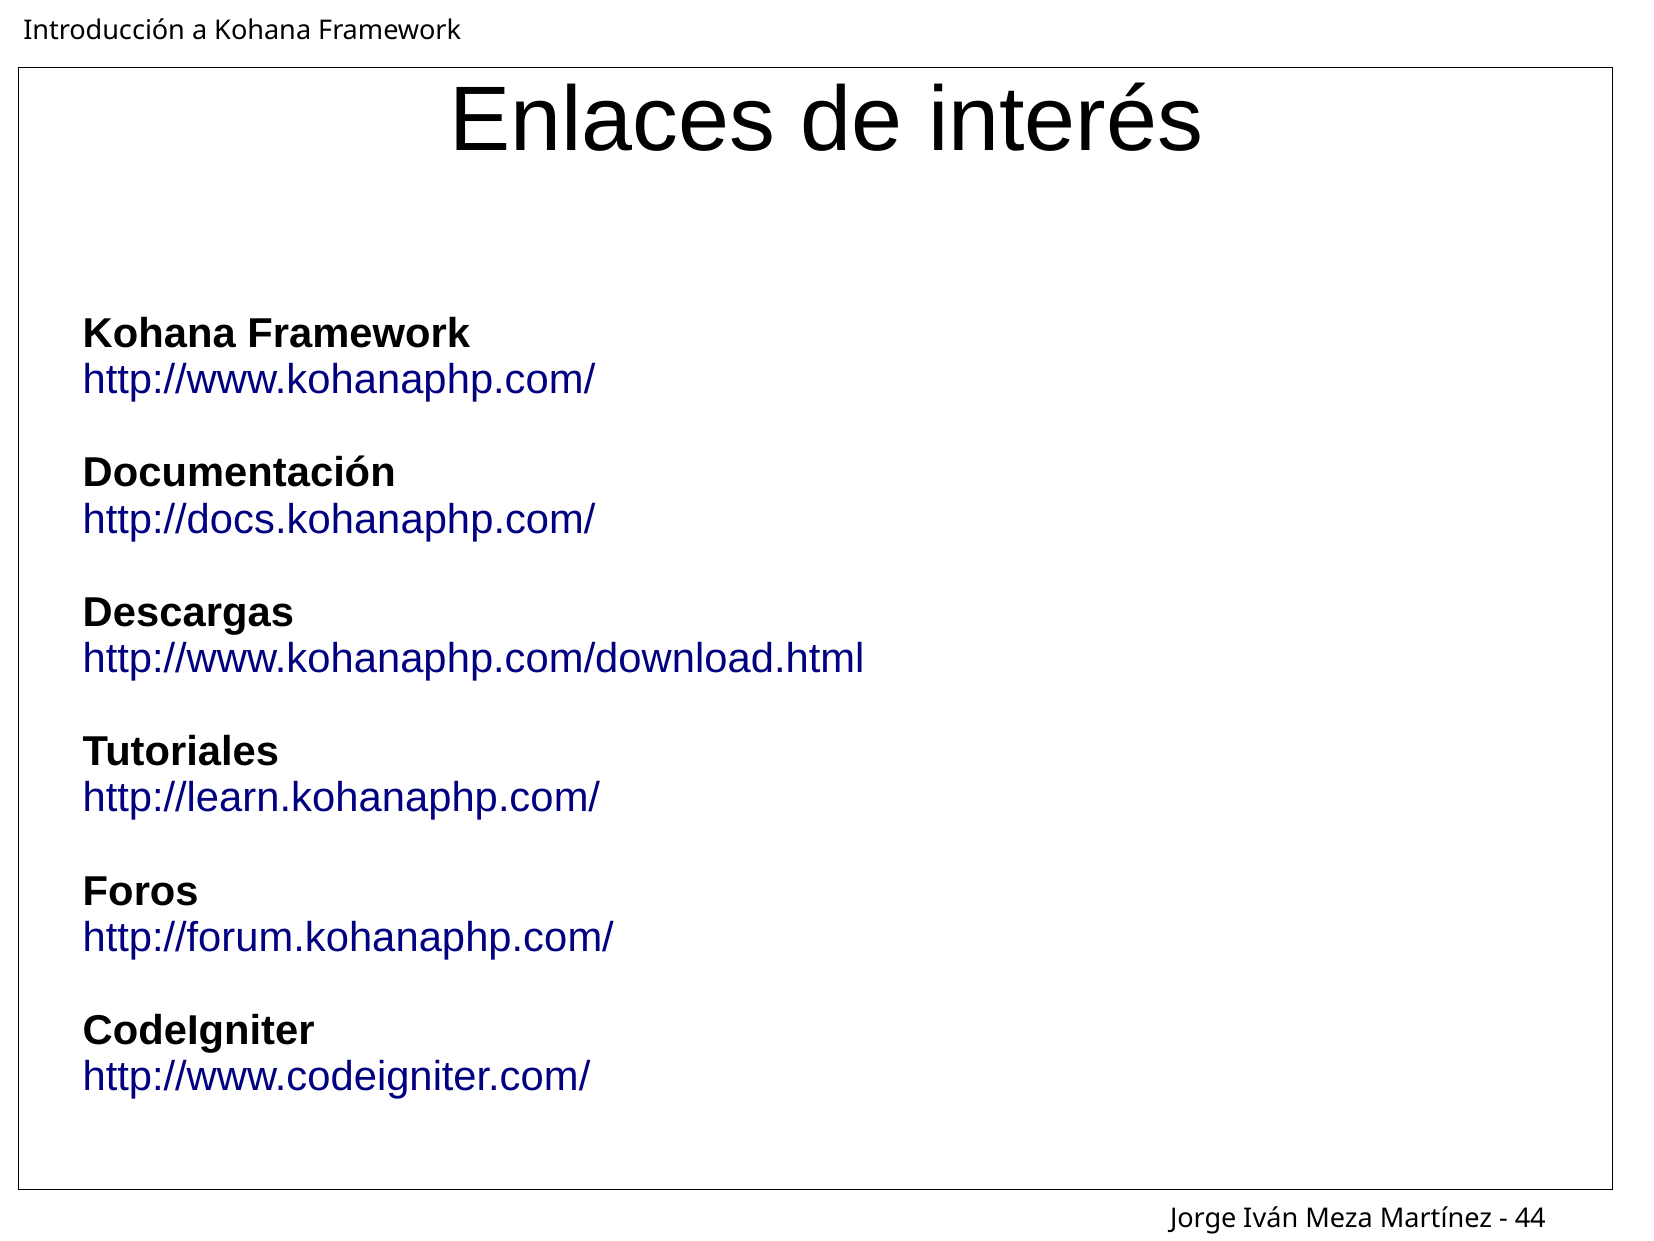

# Enlaces de interés
Kohana Framework
http://www.kohanaphp.com/
Documentación
http://docs.kohanaphp.com/
Descargas
http://www.kohanaphp.com/download.html
Tutoriales
http://learn.kohanaphp.com/
Foros
http://forum.kohanaphp.com/
CodeIgniter
http://www.codeigniter.com/